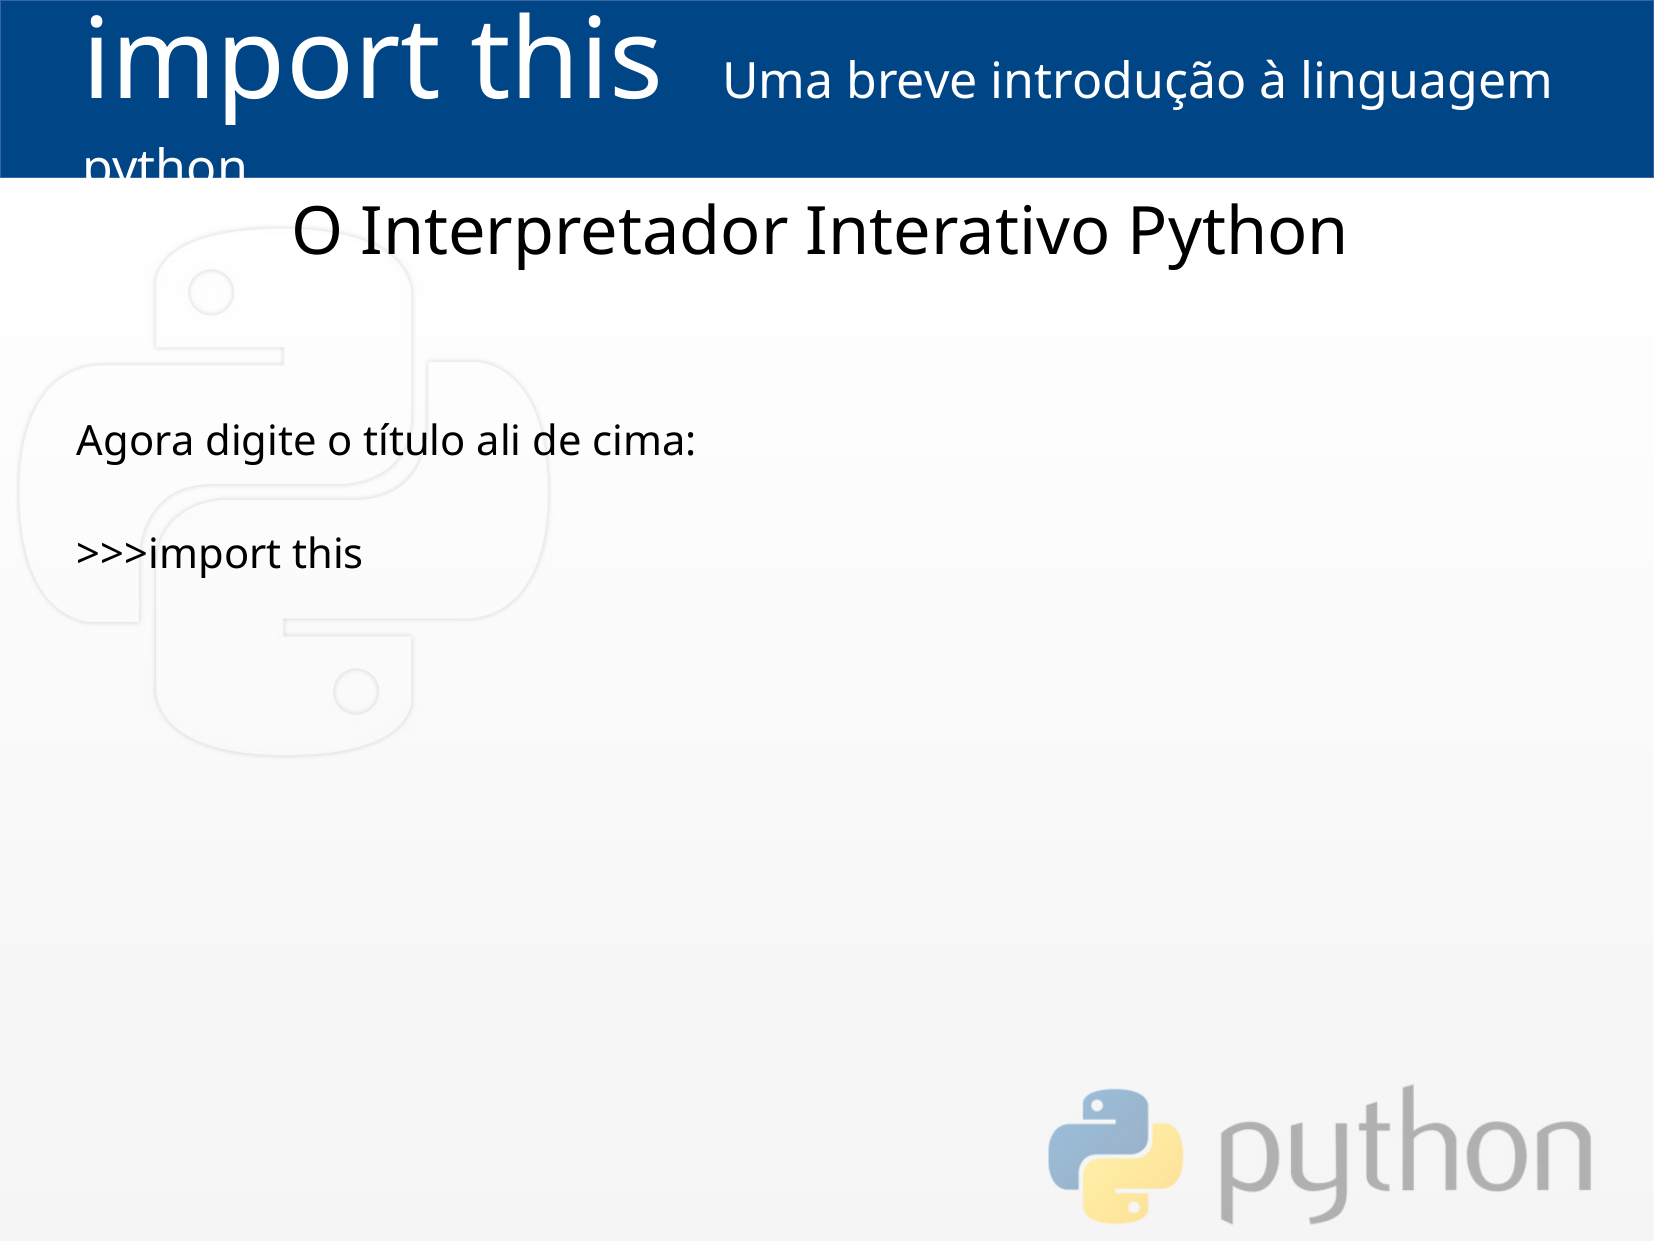

import this Uma breve introdução à linguagem python
# O Interpretador Interativo Python
Agora digite o título ali de cima:
>>>import this